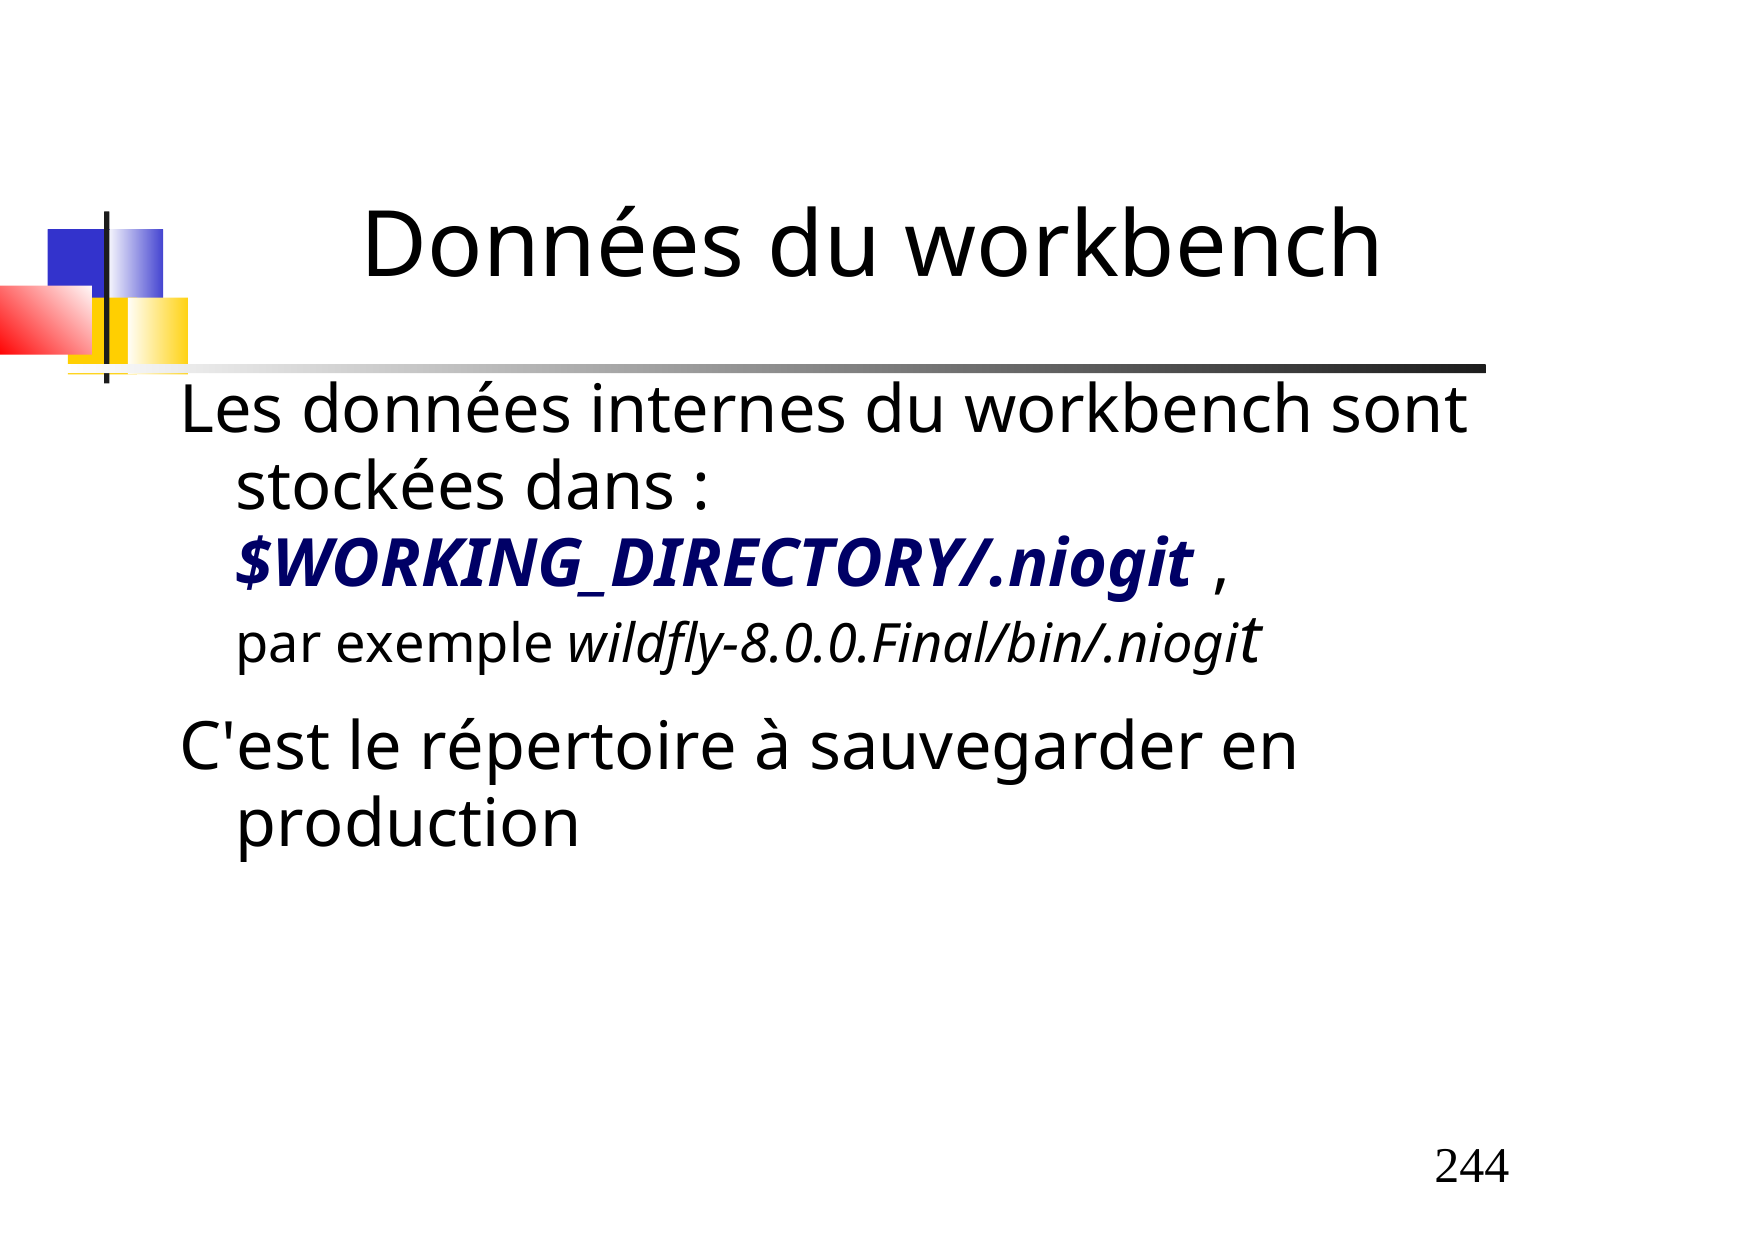

# Données du workbench
Les données internes du workbench sont stockées dans :
$WORKING_DIRECTORY/.niogit ,
par exemple wildfly-8.0.0.Final/bin/.niogit
C'est le répertoire à sauvegarder en production